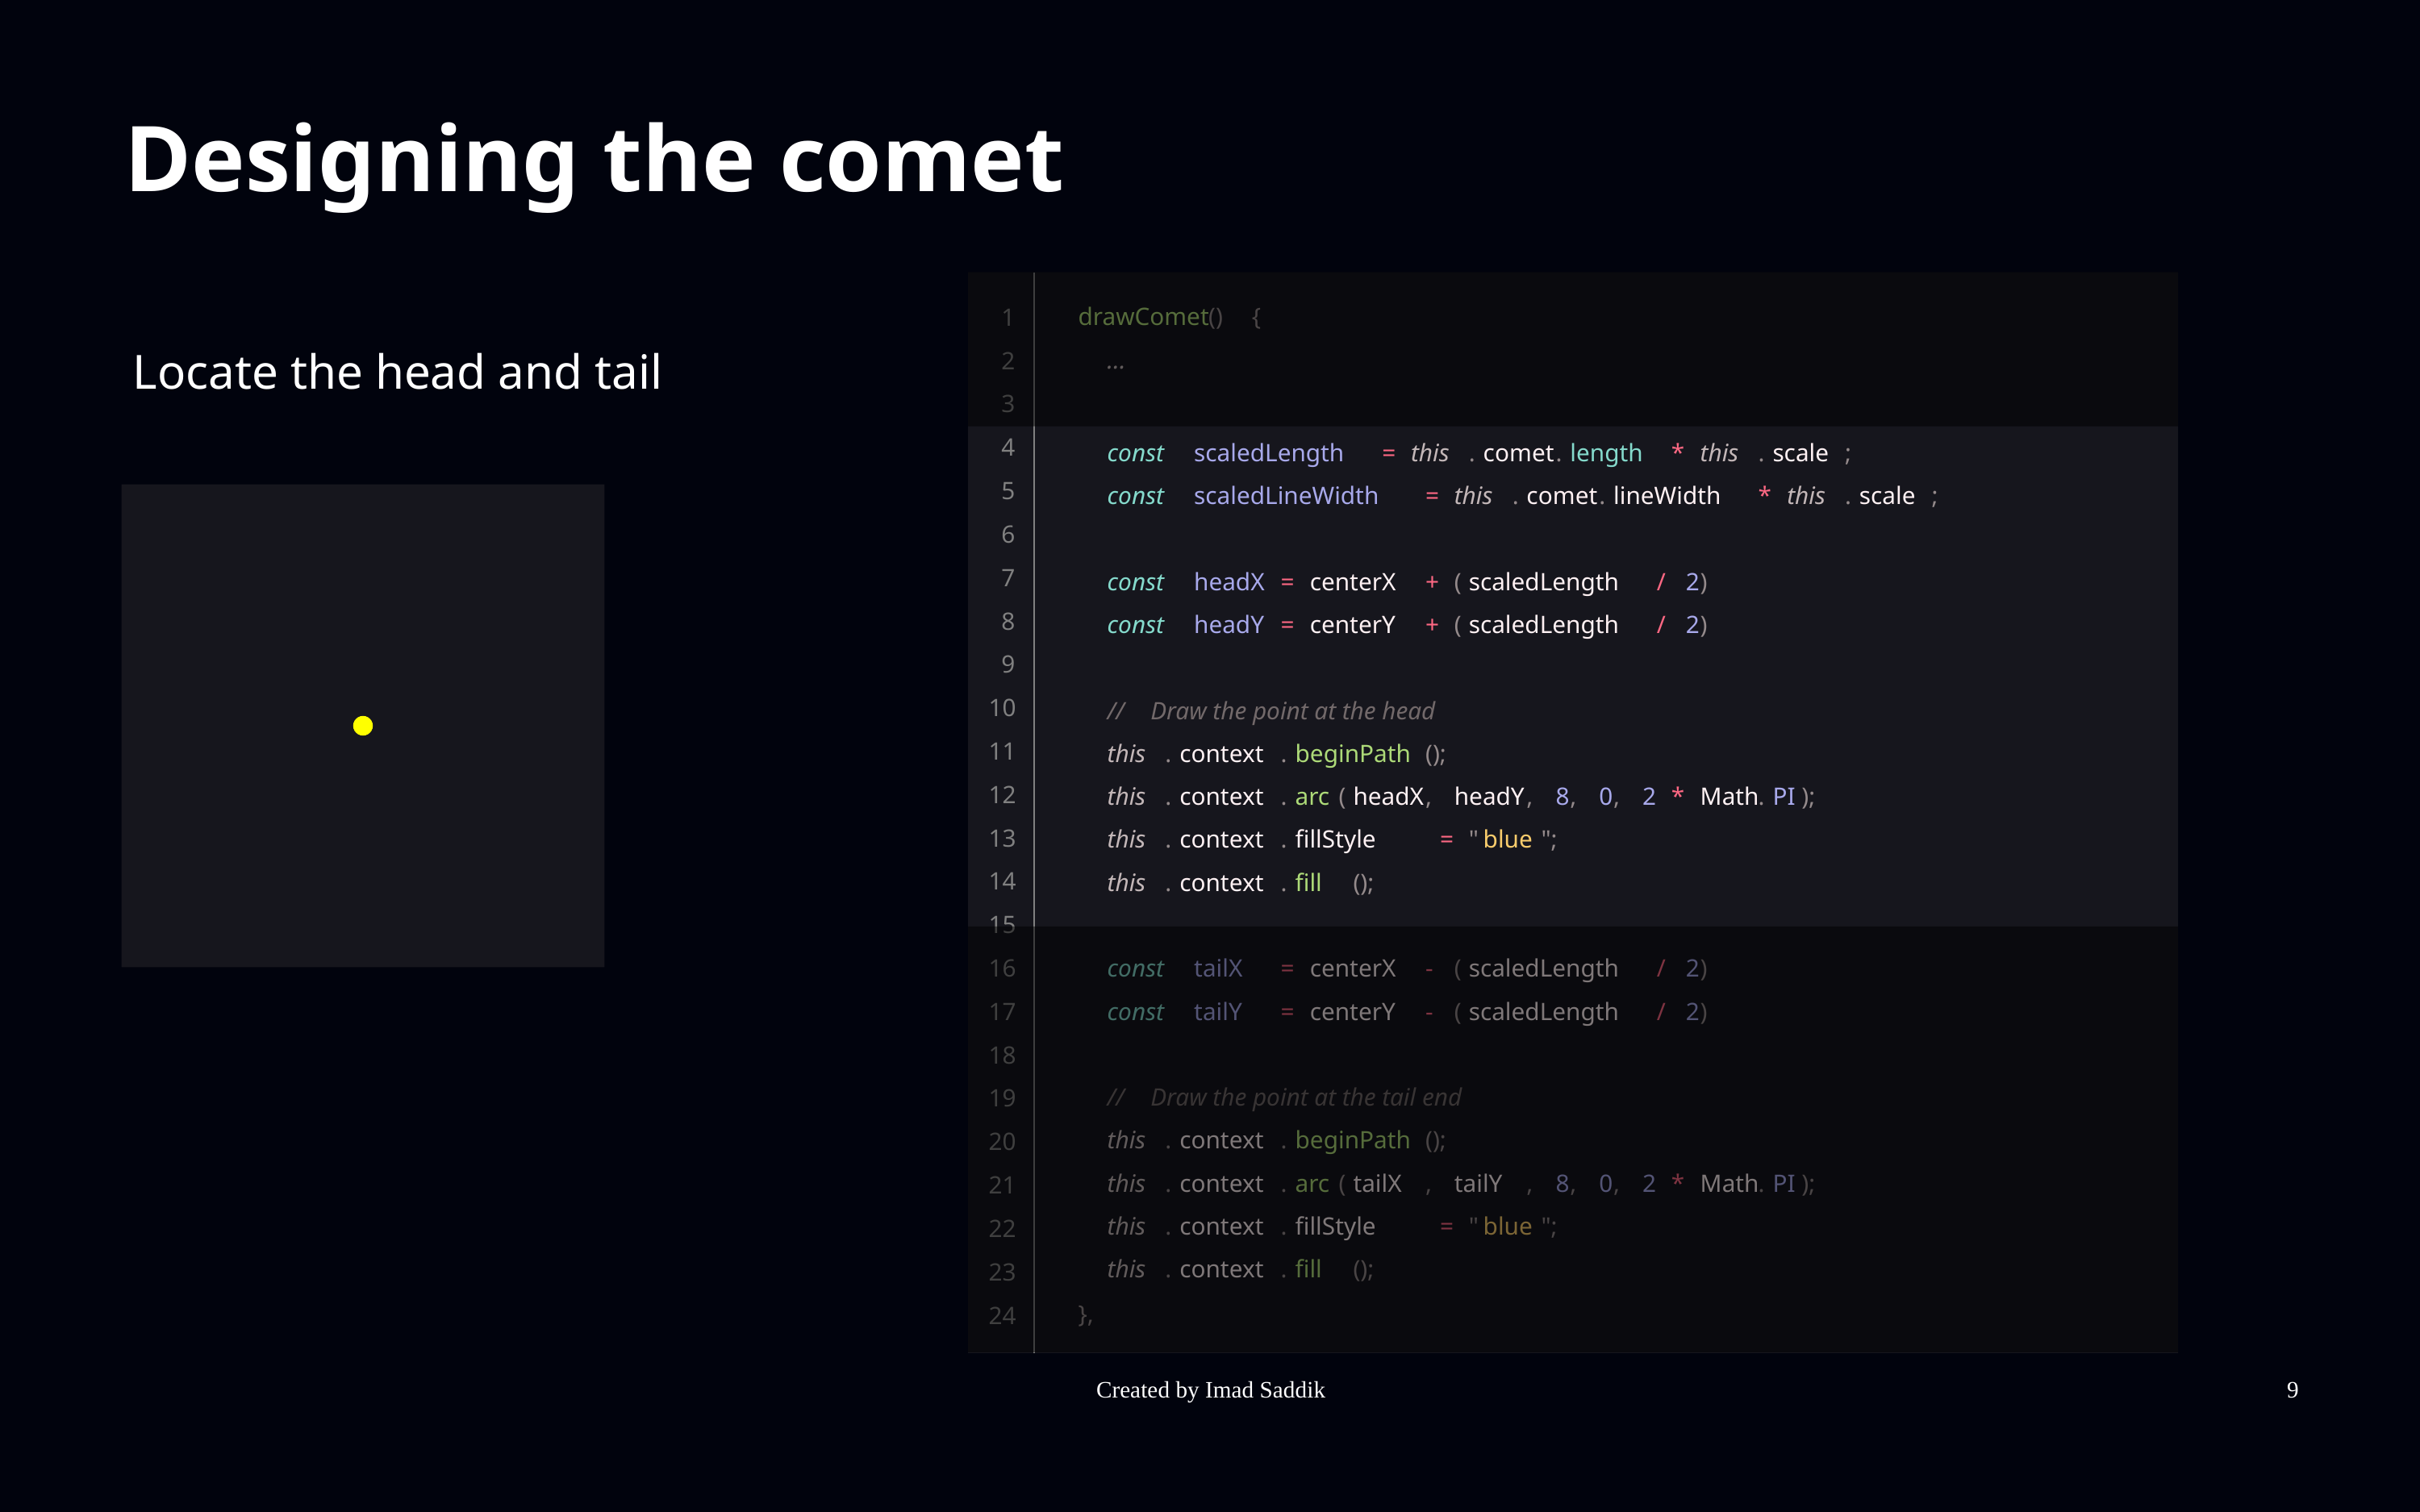

Designing the comet
Locate the head and tail
Created by Imad Saddik
9